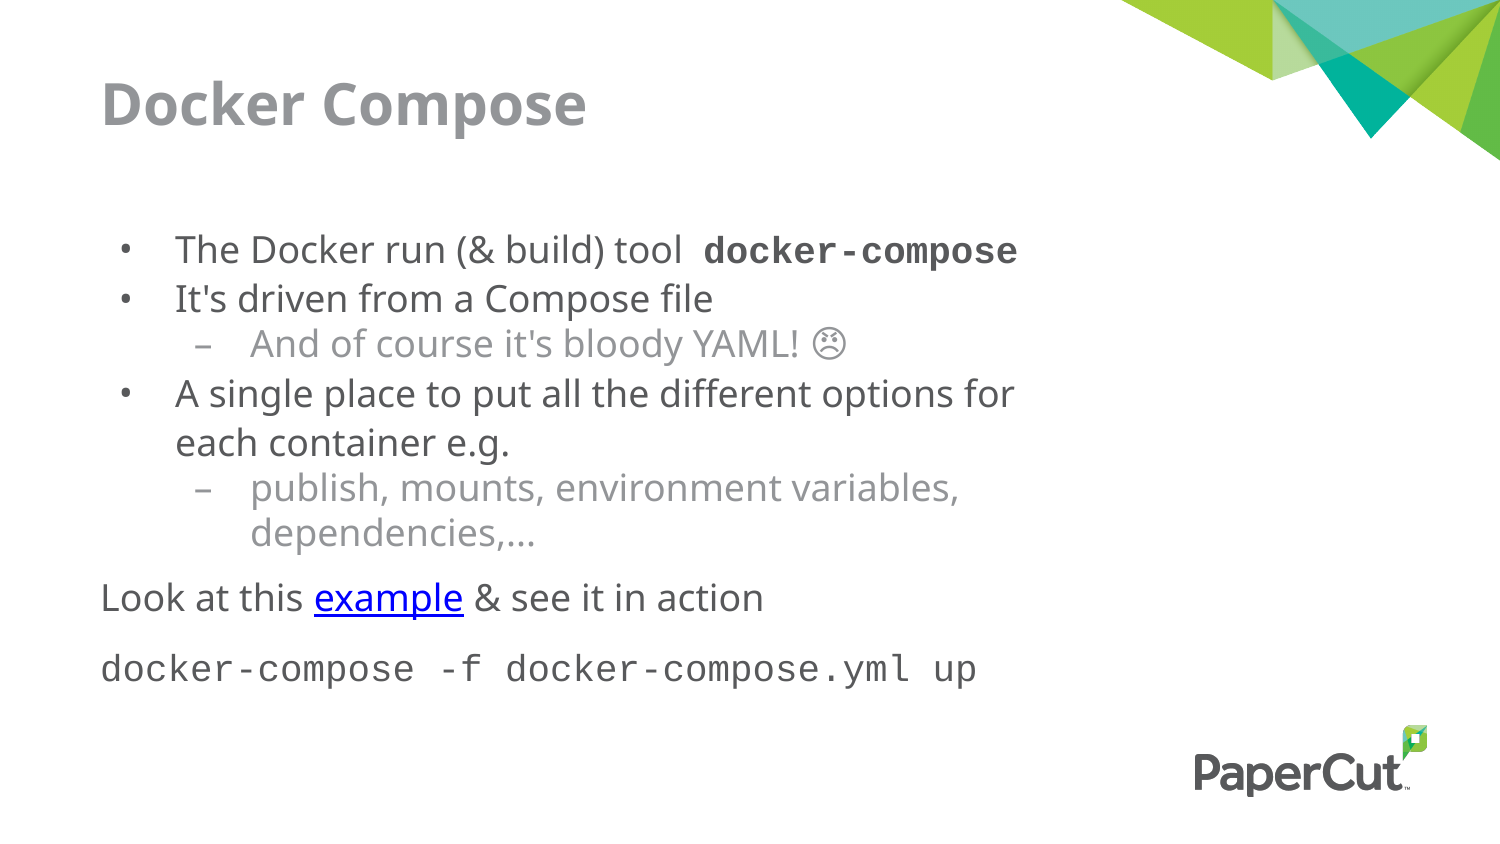

# Docker Compose
The Docker run (& build) tool docker-compose
It's driven from a Compose file
And of course it's bloody YAML! 😠
A single place to put all the different options for each container e.g.
publish, mounts, environment variables, dependencies,...
Look at this example & see it in action
docker-compose -f docker-compose.yml up